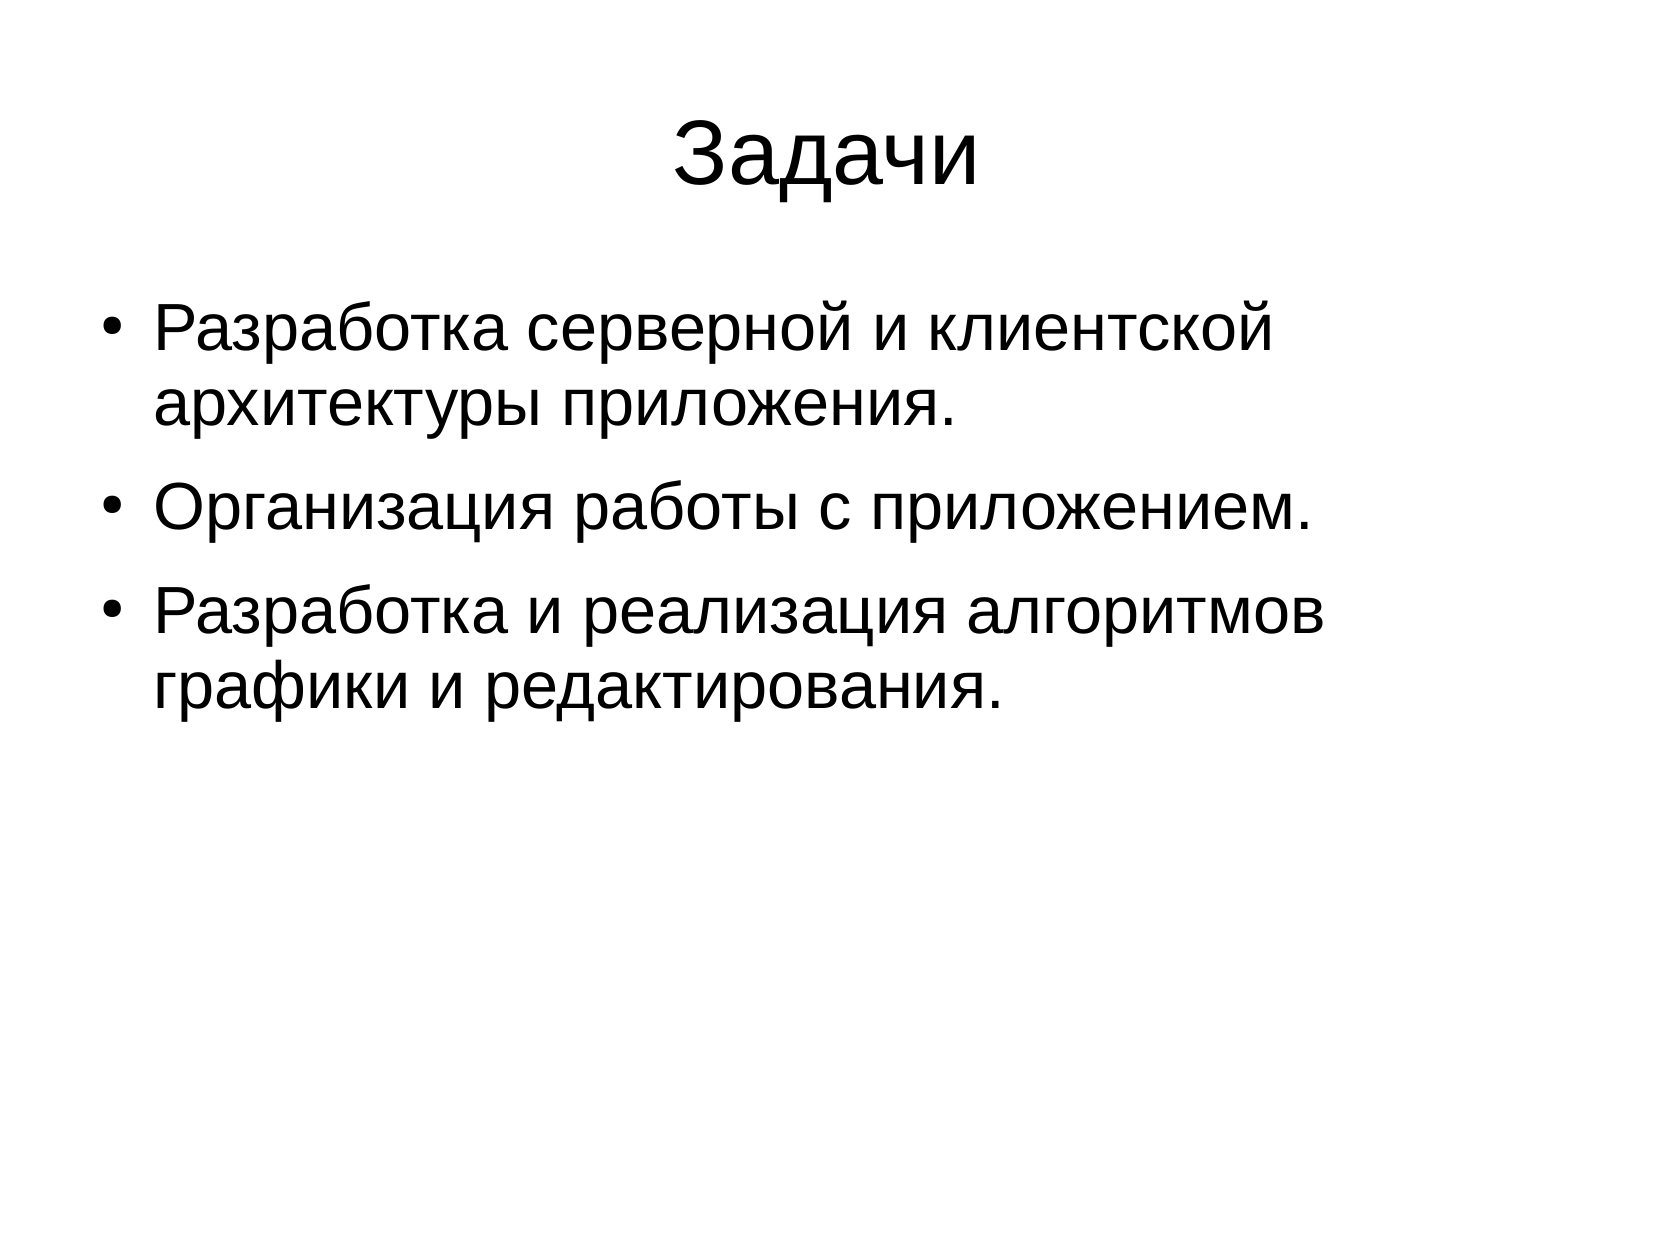

# Задачи
Разработка серверной и клиентской архитектуры приложения.
Организация работы с приложением.
Разработка и реализация алгоритмов графики и редактирования.